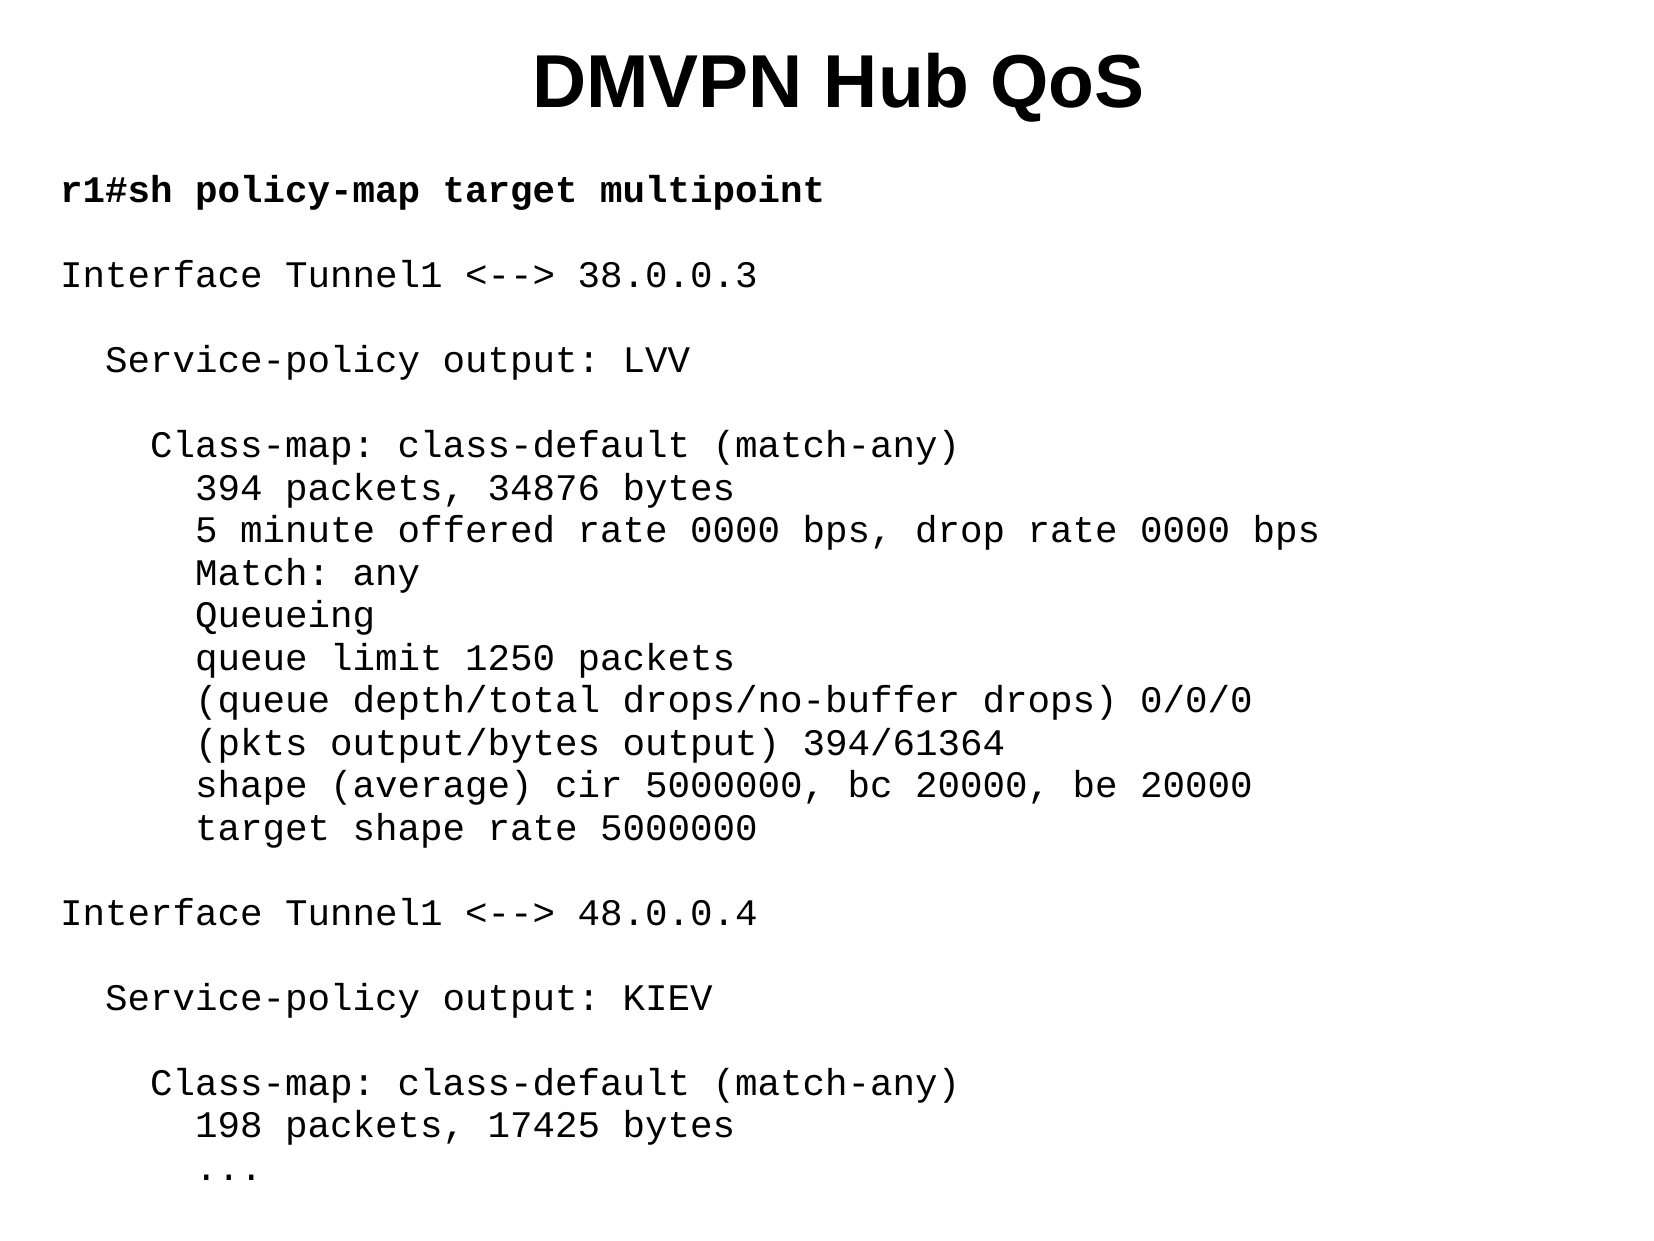

DMVPN Hub QoS
# r1#sh policy-map target multipoint
Interface Tunnel1 <--> 38.0.0.3
 Service-policy output: LVV
 Class-map: class-default (match-any)
 394 packets, 34876 bytes
 5 minute offered rate 0000 bps, drop rate 0000 bps
 Match: any
 Queueing
 queue limit 1250 packets
 (queue depth/total drops/no-buffer drops) 0/0/0
 (pkts output/bytes output) 394/61364
 shape (average) cir 5000000, bc 20000, be 20000
 target shape rate 5000000
Interface Tunnel1 <--> 48.0.0.4
 Service-policy output: KIEV
 Class-map: class-default (match-any)
 198 packets, 17425 bytes
 ...